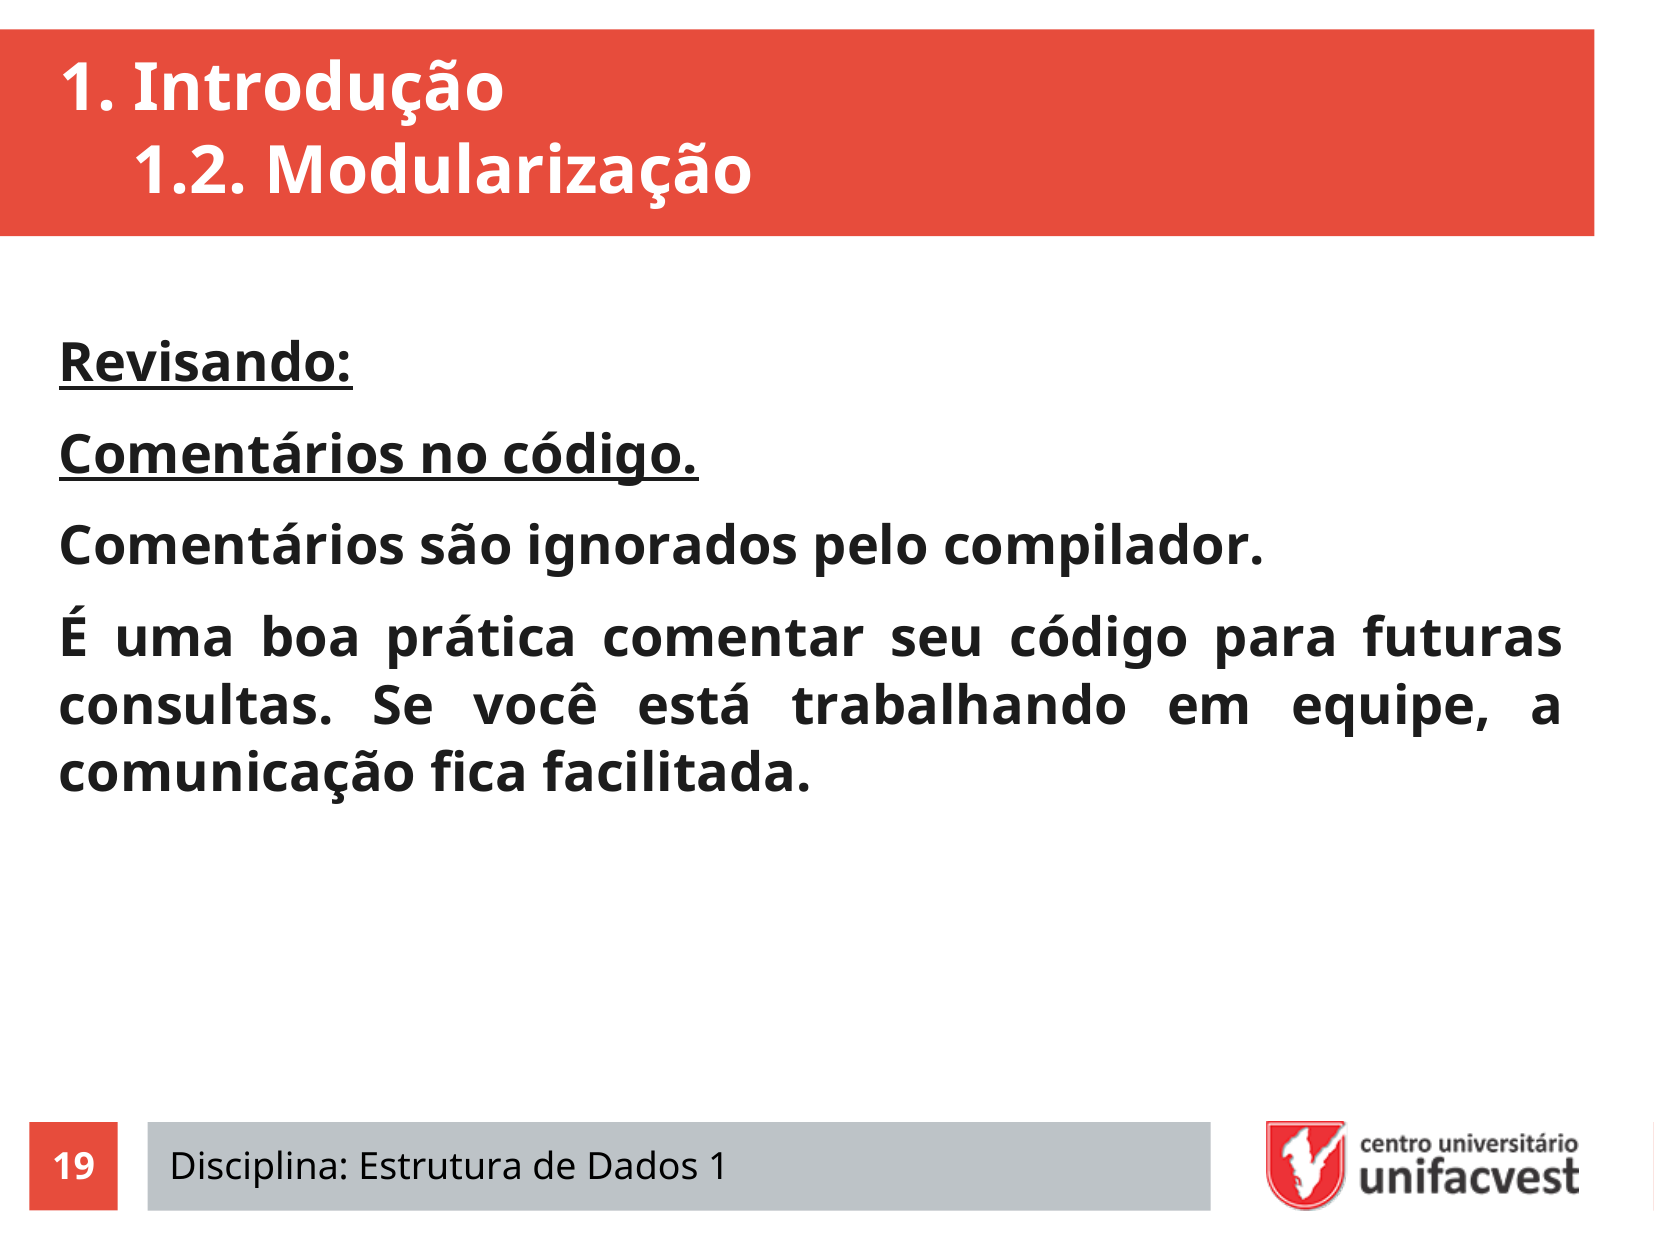

# 1. Introdução 1.2. Modularização
Revisando:
Comentários no código.
Comentários são ignorados pelo compilador.
É uma boa prática comentar seu código para futuras consultas. Se você está trabalhando em equipe, a comunicação fica facilitada.
19
Disciplina: Estrutura de Dados 1